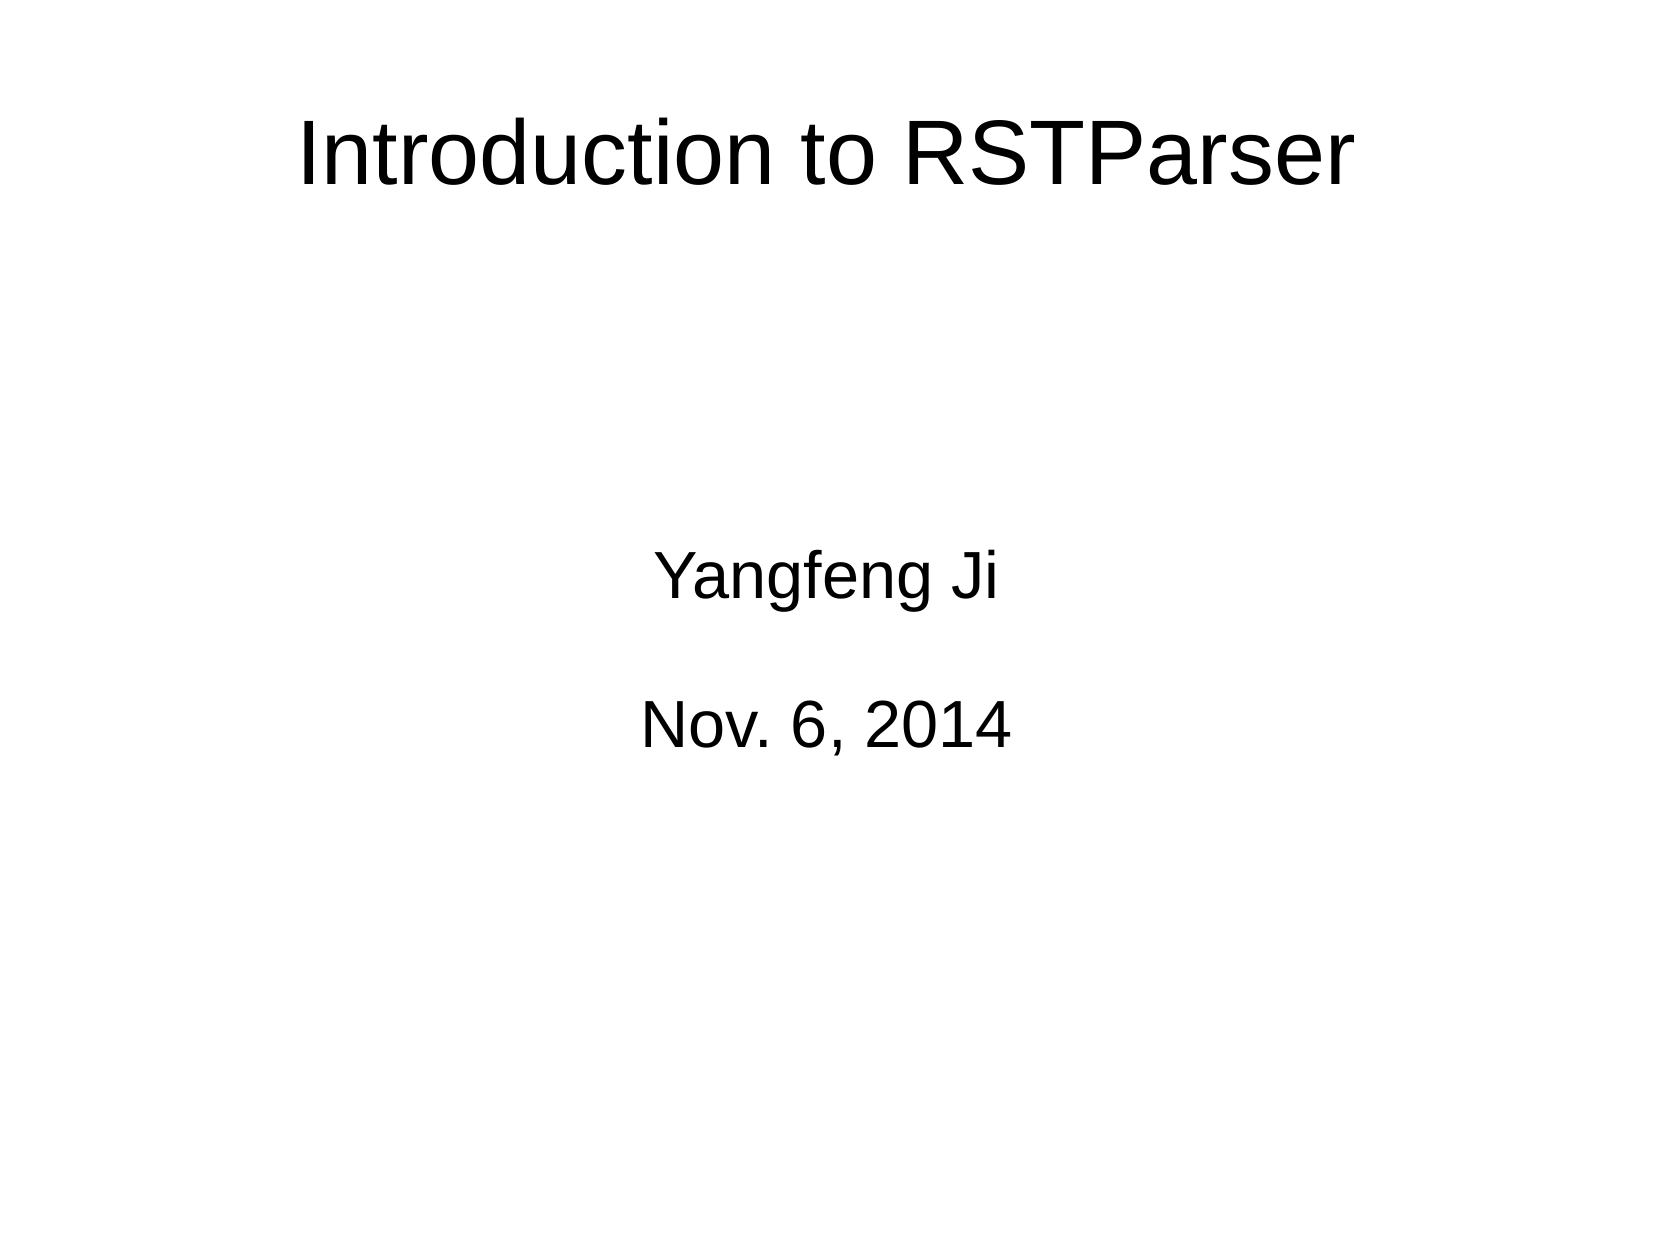

# Introduction to RSTParser
Yangfeng Ji
Nov. 6, 2014